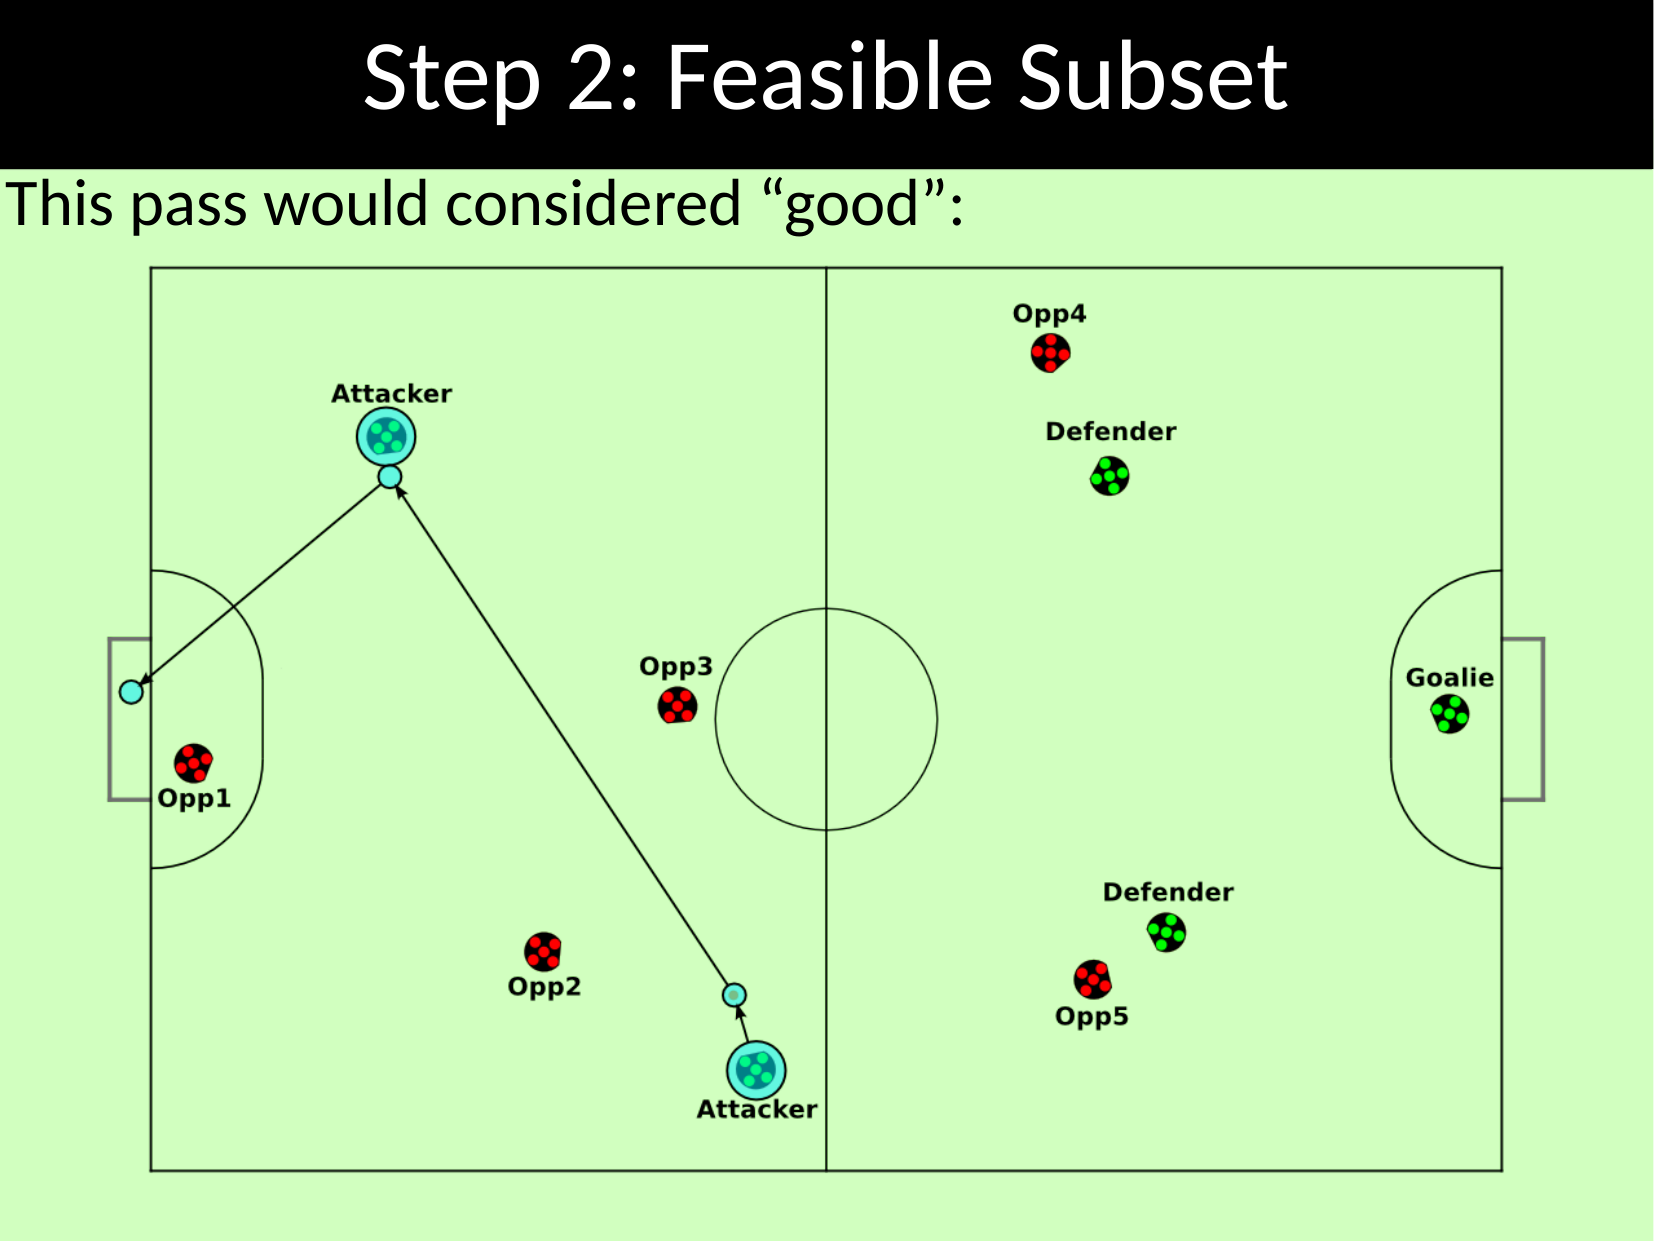

# Step 2: Feasible Subset
This pass would considered “good”: